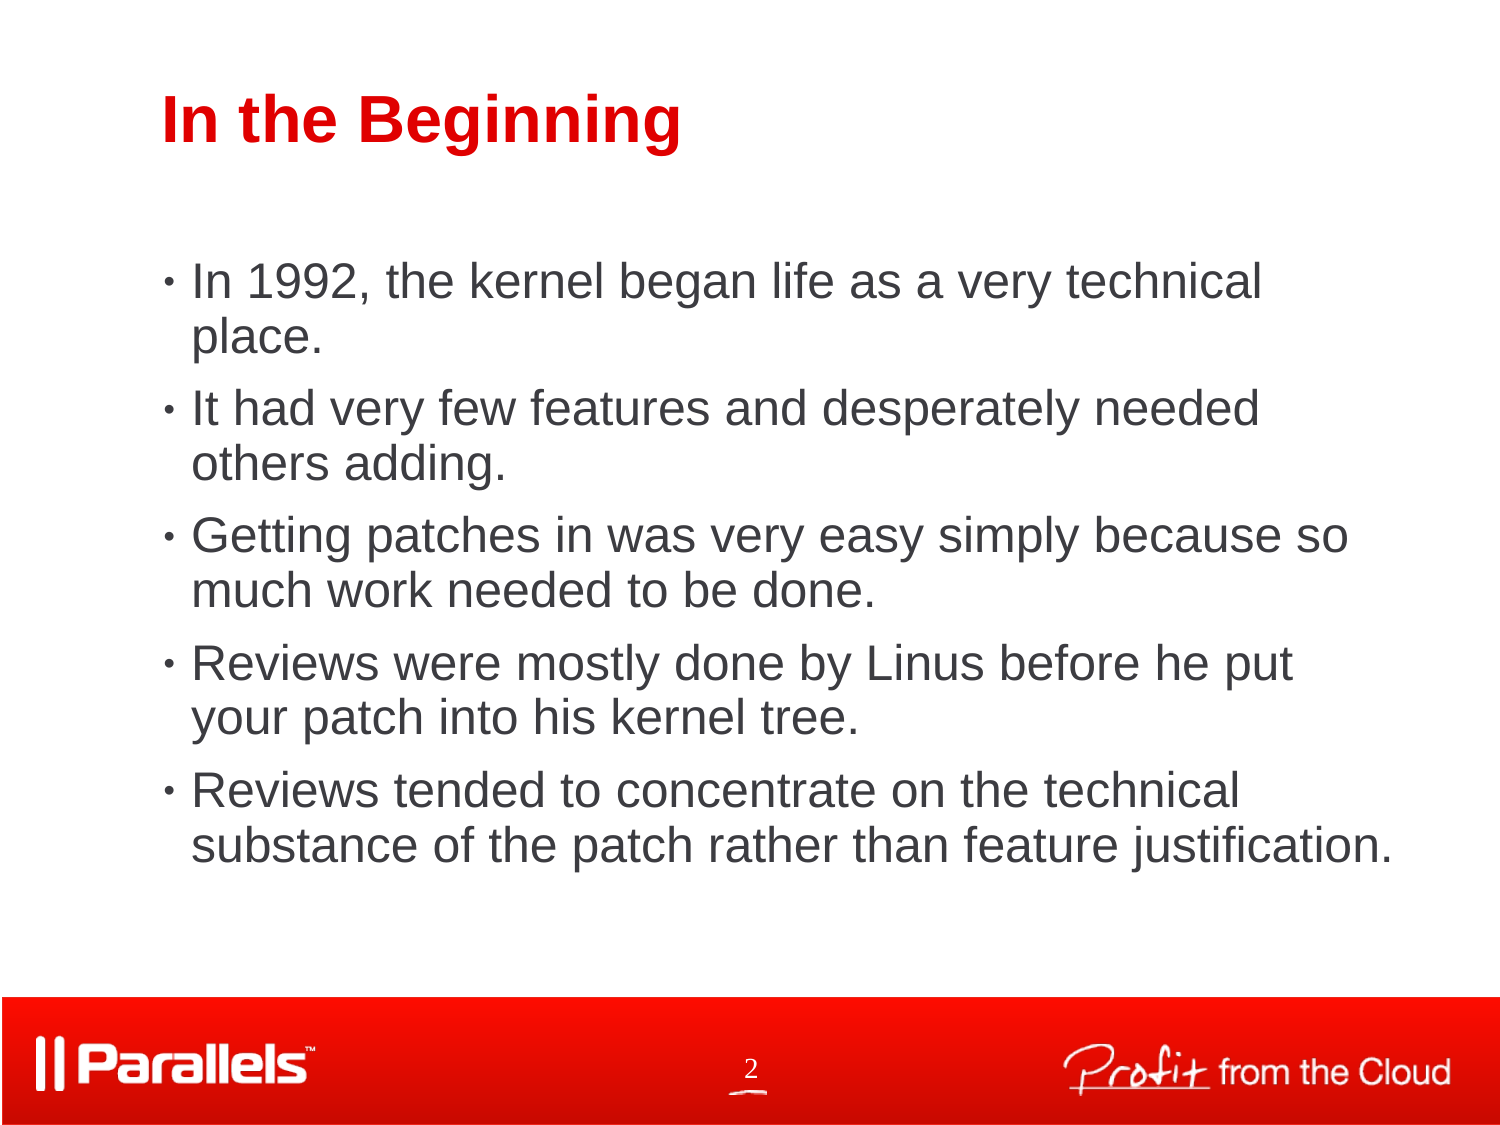

# In the Beginning
In 1992, the kernel began life as a very technical place.
It had very few features and desperately needed others adding.
Getting patches in was very easy simply because so much work needed to be done.
Reviews were mostly done by Linus before he put your patch into his kernel tree.
Reviews tended to concentrate on the technical substance of the patch rather than feature justification.